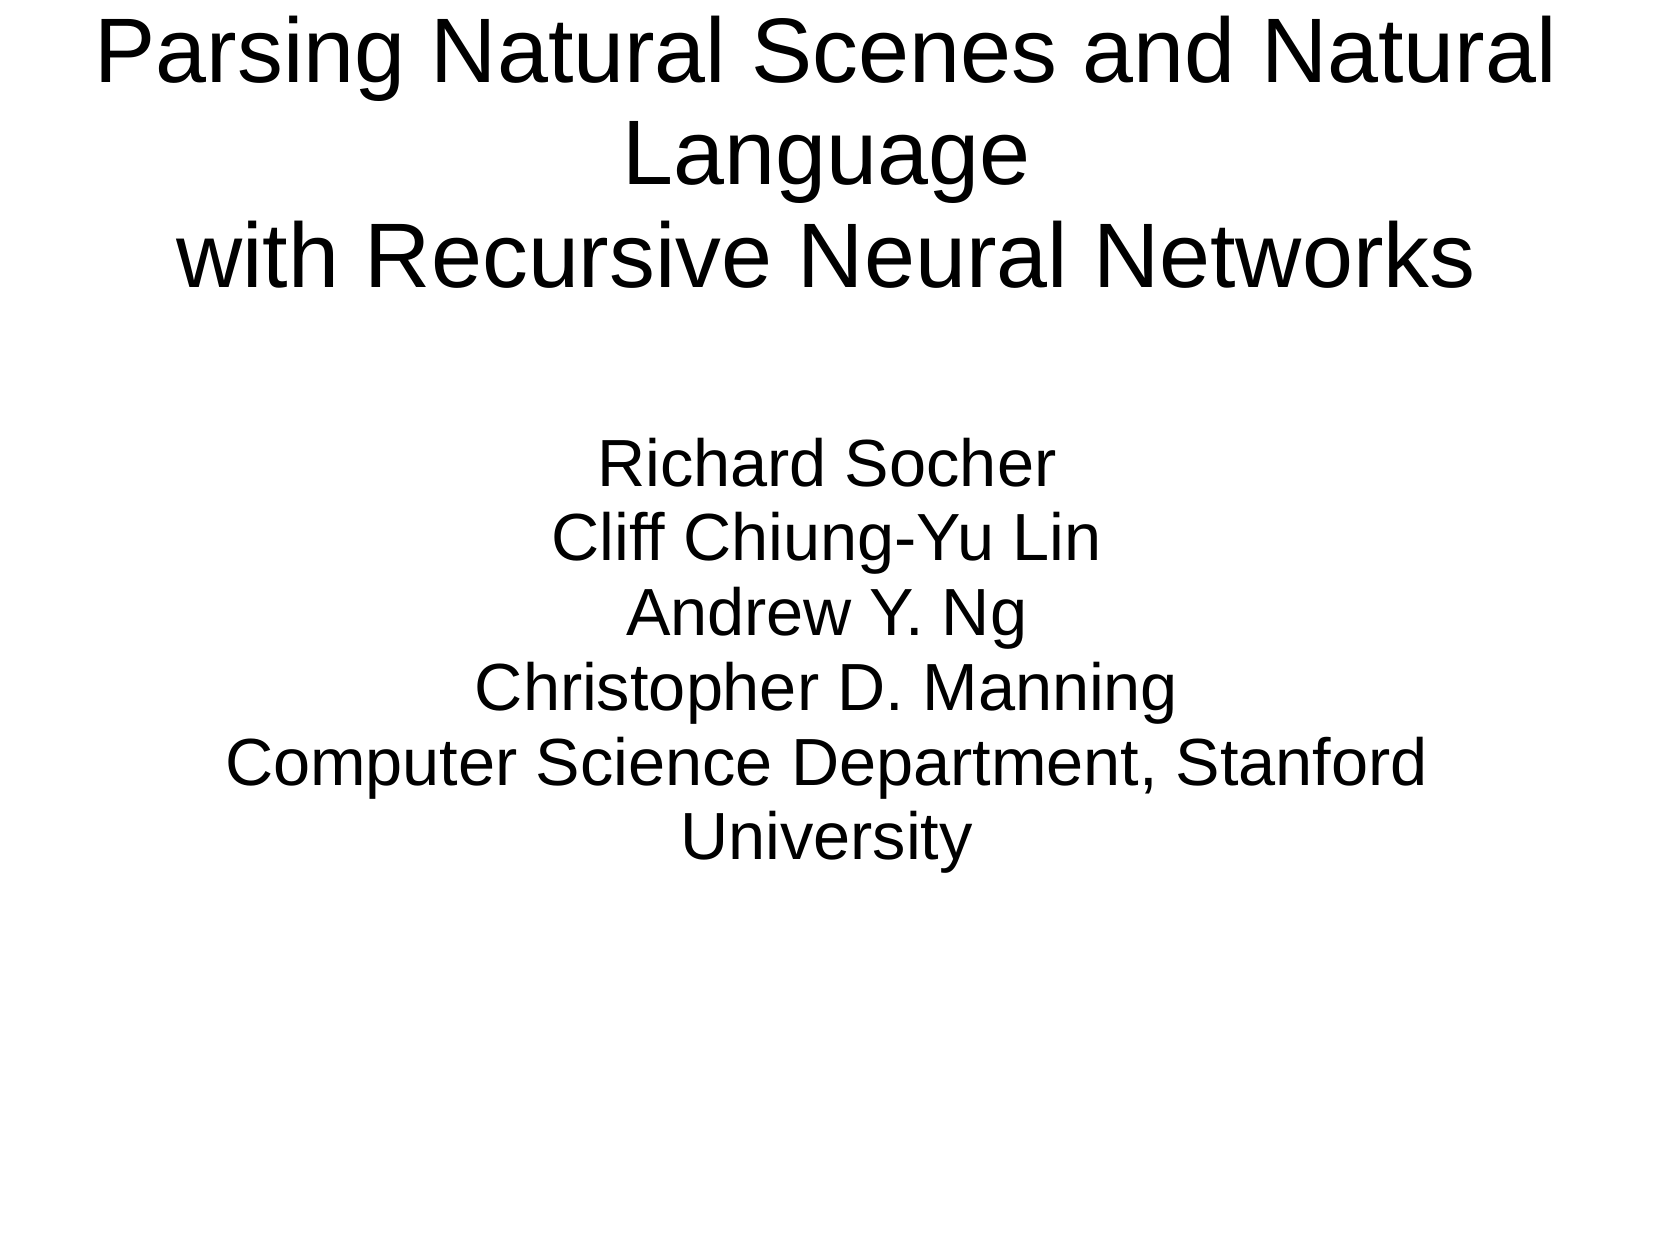

# Parsing Natural Scenes and Natural Language with Recursive Neural Networks
Richard Socher
Cliff Chiung-Yu Lin
Andrew Y. Ng
Christopher D. Manning
Computer Science Department, Stanford University